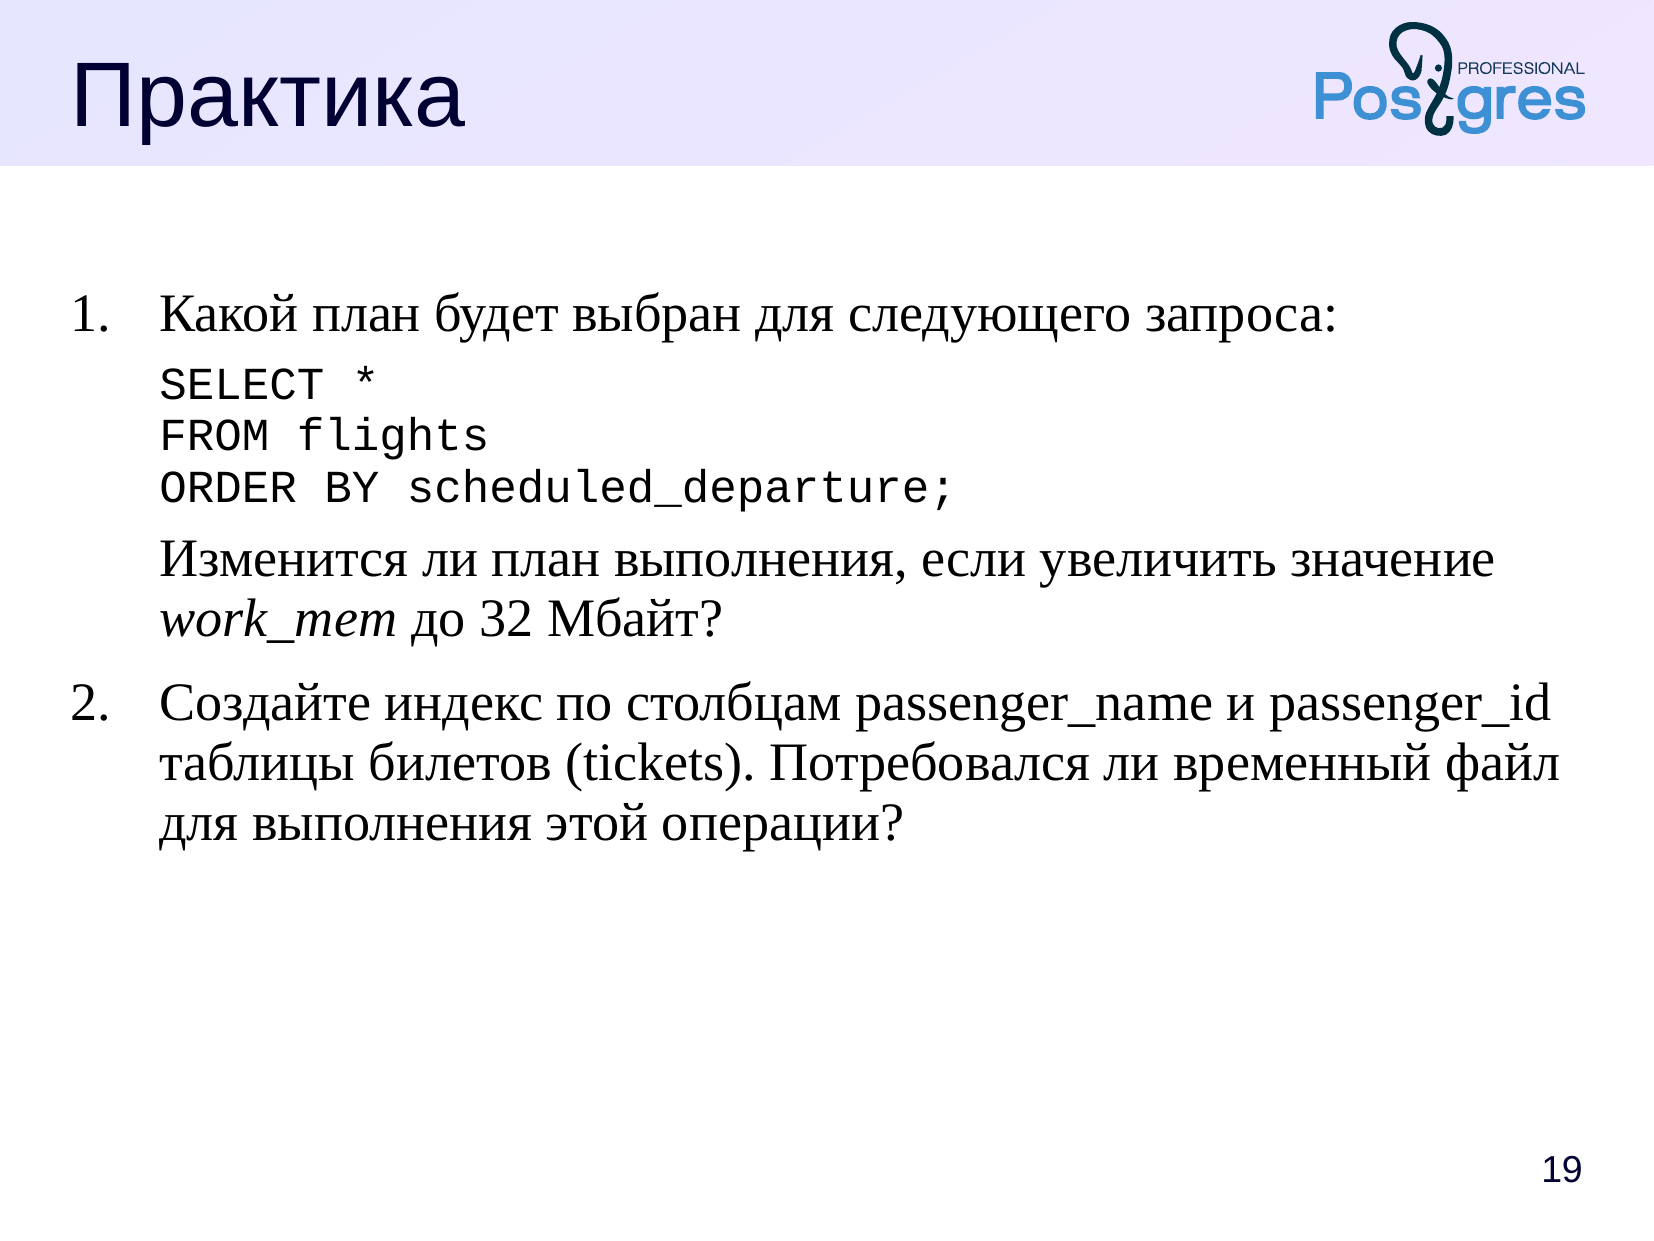

# Практика
Какой план будет выбран для следующего запроса:
SELECT *
FROM flights
ORDER BY scheduled_departure;
Изменится ли план выполнения, если увеличить значение work_mem до 32 Мбайт?
Создайте индекс по столбцам passenger_name и passenger_id таблицы билетов (tickets). Потребовался ли временный файл для выполнения этой операции?